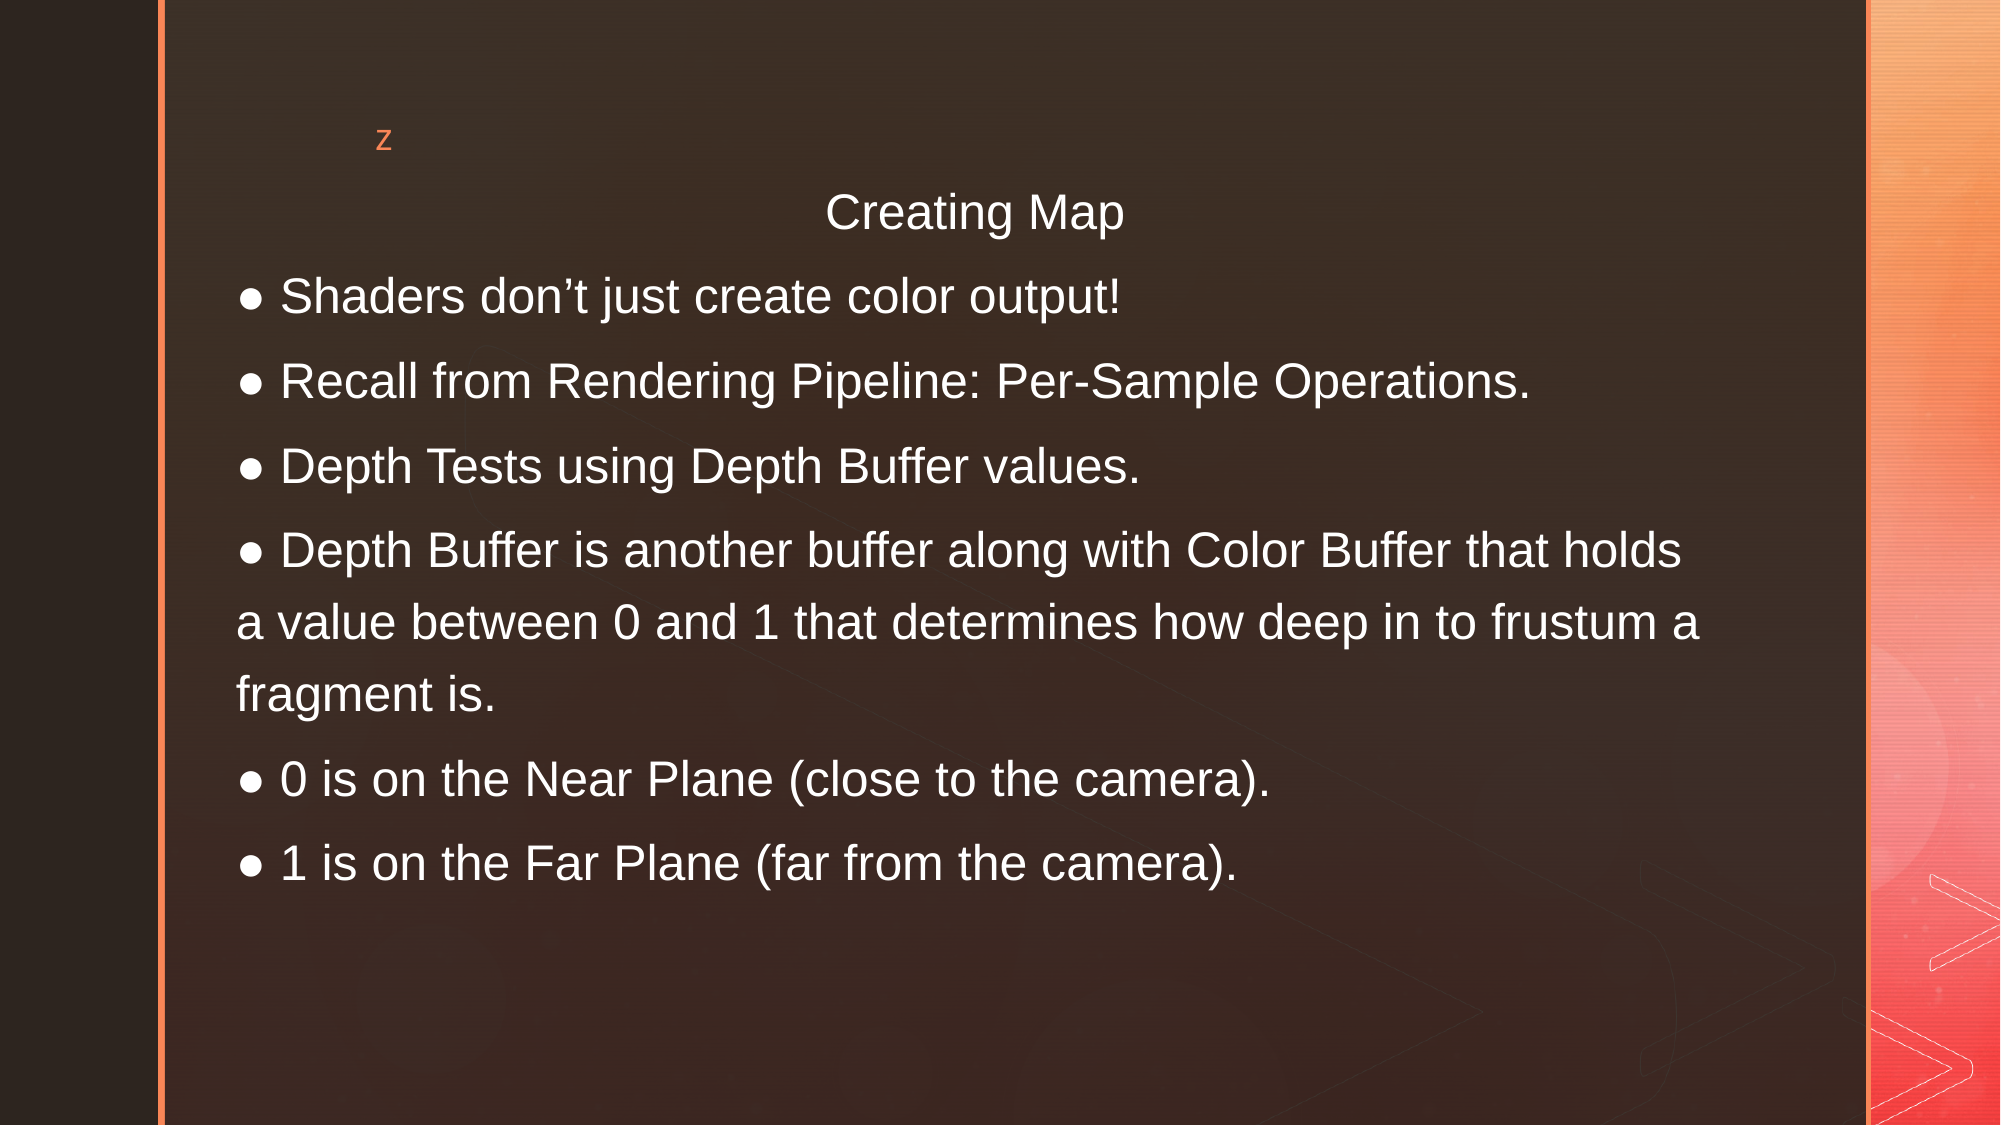

# Creating Map
● Shaders don’t just create color output!
● Recall from Rendering Pipeline: Per-Sample Operations.
● Depth Tests using Depth Buffer values.
● Depth Buffer is another buffer along with Color Buffer that holds a value between 0 and 1 that determines how deep in to frustum a fragment is.
● 0 is on the Near Plane (close to the camera).
● 1 is on the Far Plane (far from the camera).